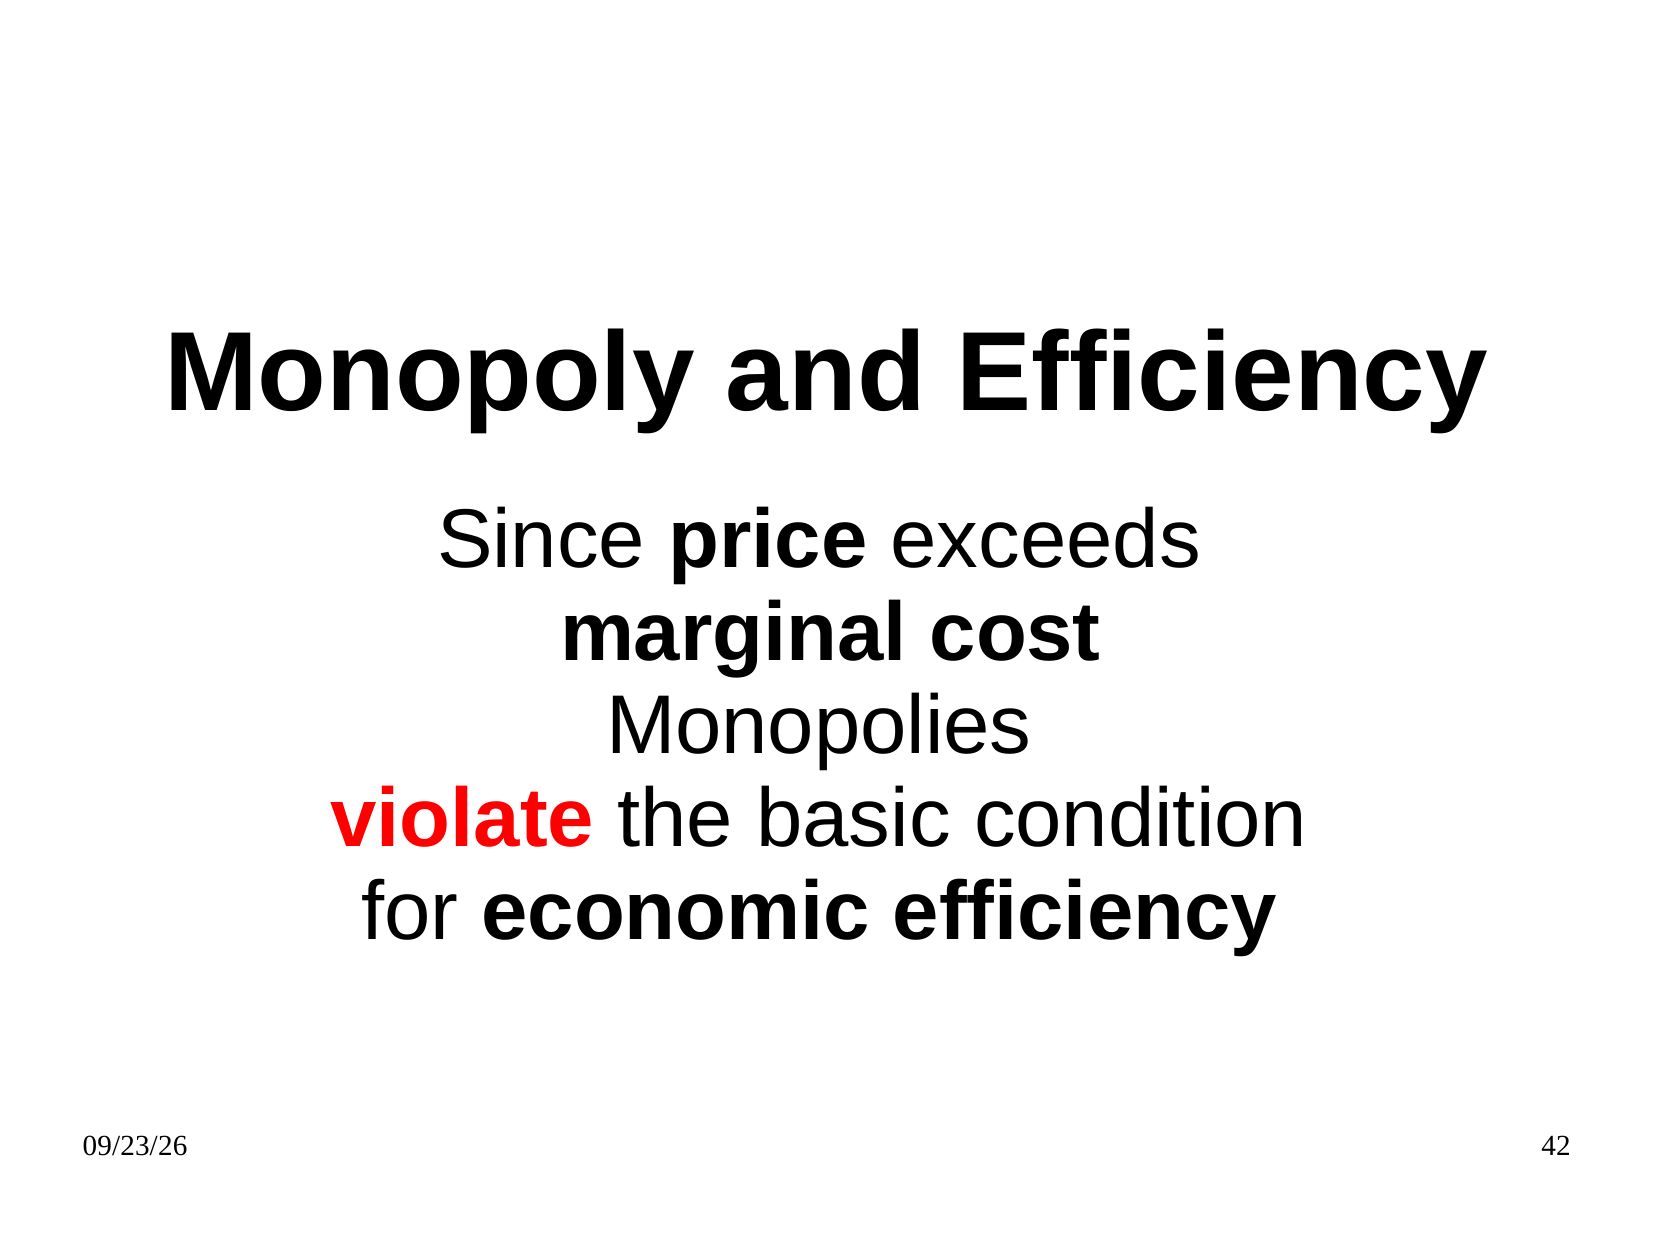

# Monopoly and Efficiency
Since price exceeds
 marginal cost
Monopolies
violate the basic condition
for economic efficiency
42